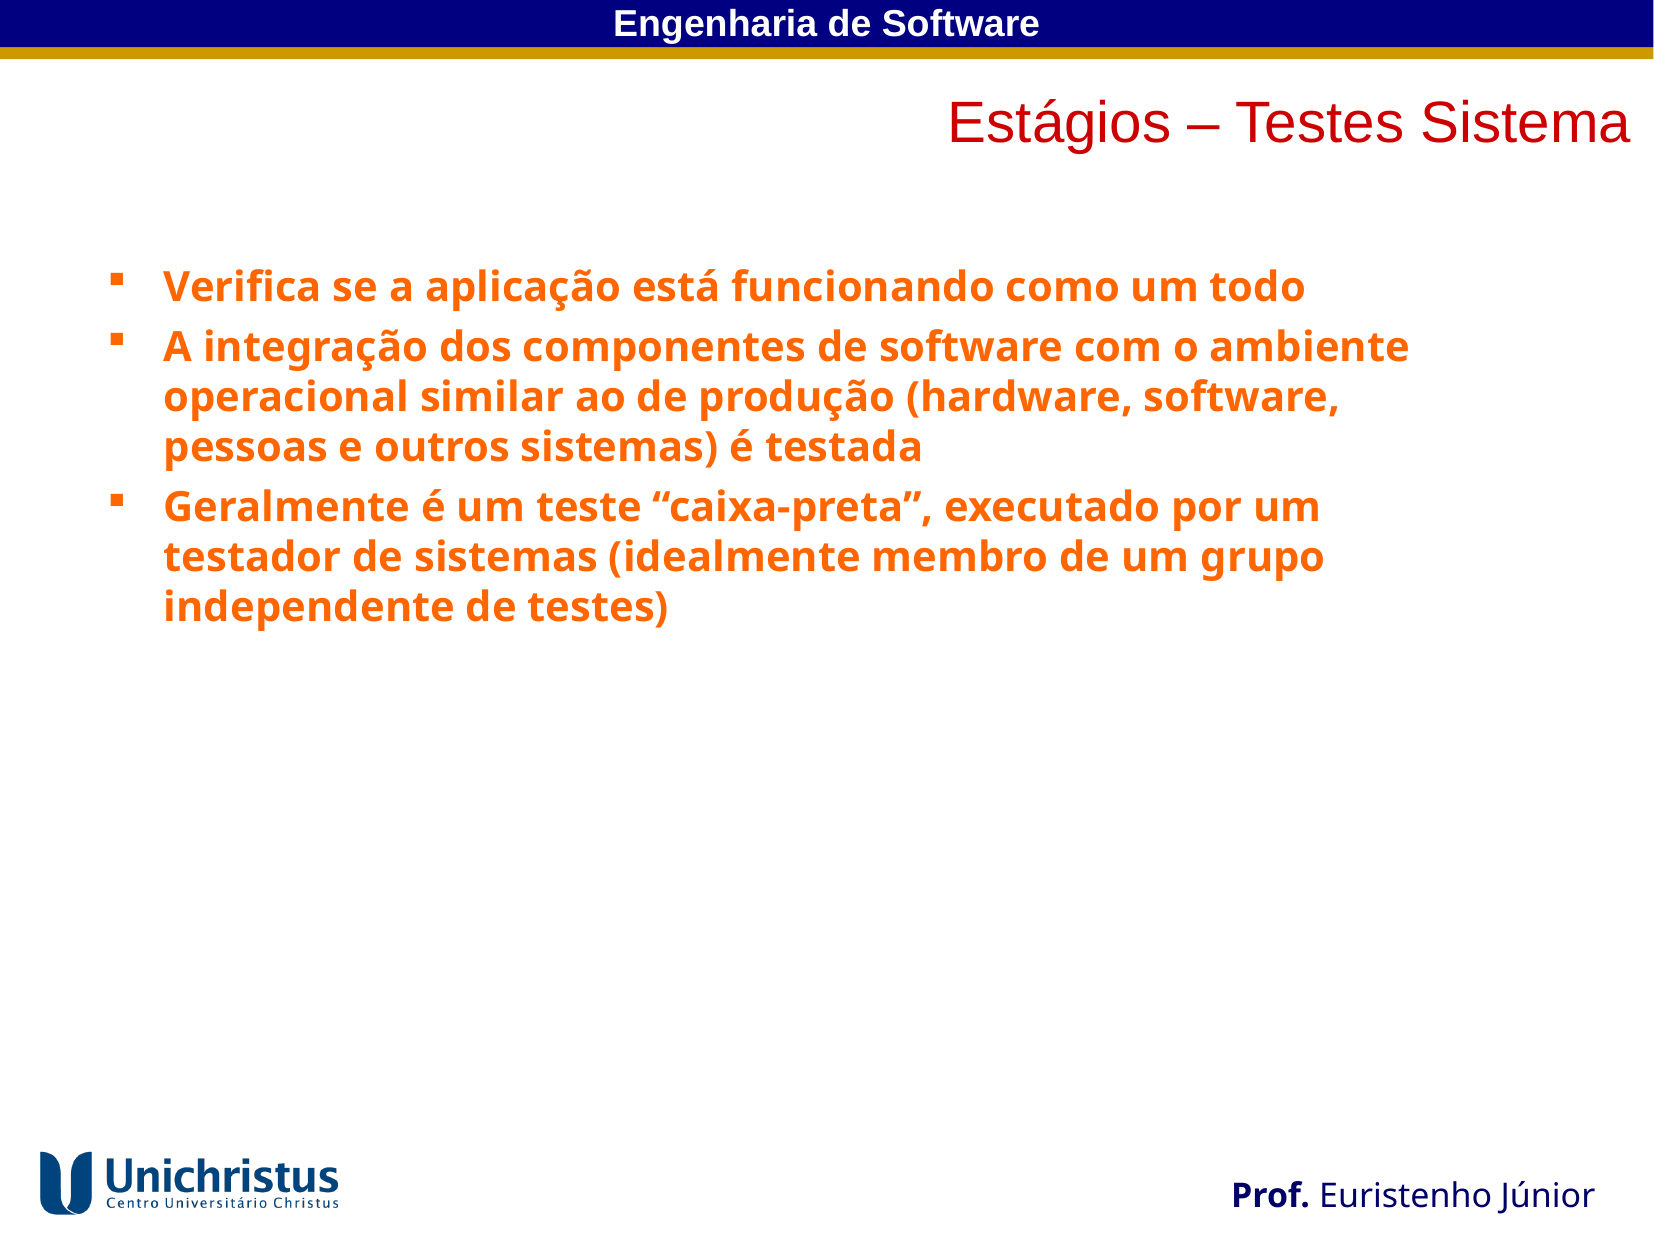

Engenharia de Software
Estágios – Testes Sistema
Verifica se a aplicação está funcionando como um todo
A integração dos componentes de software com o ambiente operacional similar ao de produção (hardware, software, pessoas e outros sistemas) é testada
Geralmente é um teste “caixa-preta”, executado por um testador de sistemas (idealmente membro de um grupo independente de testes)
Prof. Euristenho Júnior